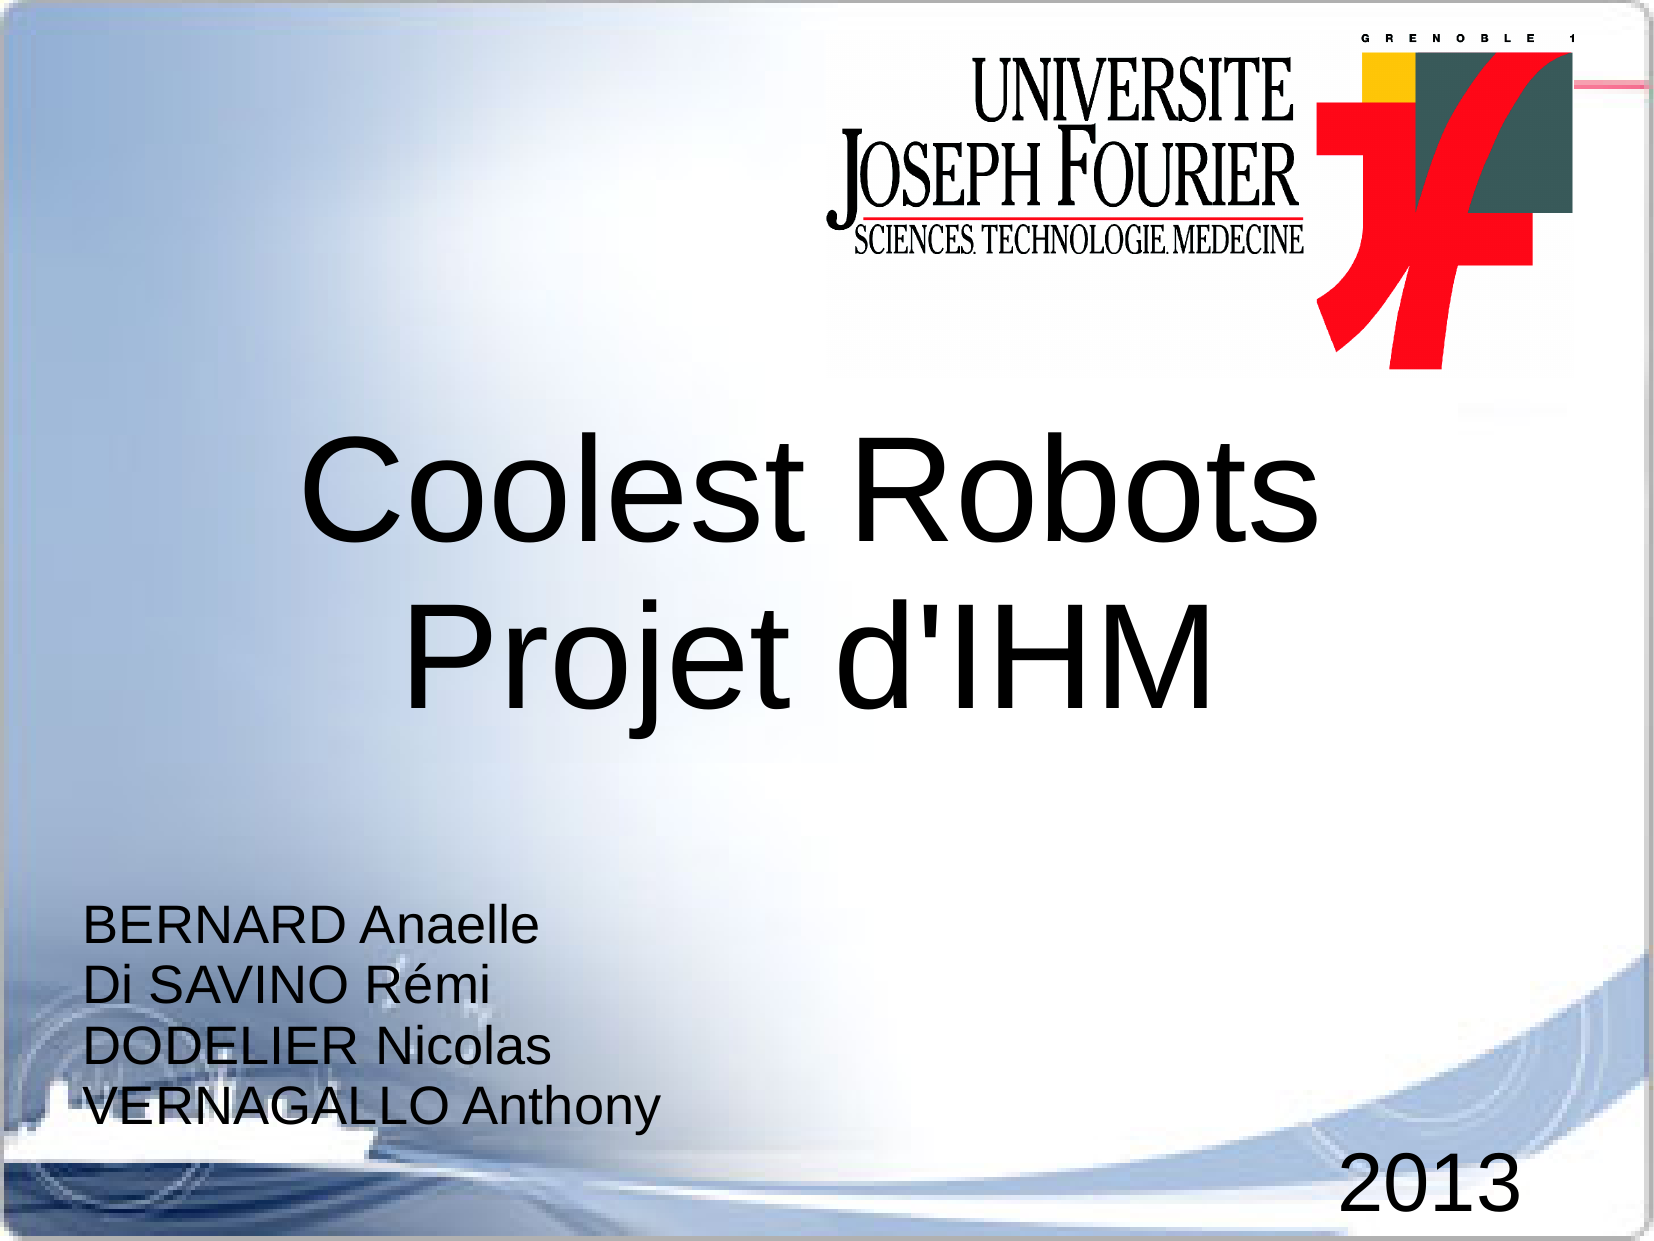

# Coolest Robots
Projet d'IHM
BERNARD Anaelle
Di SAVINO Rémi
DODELIER Nicolas
VERNAGALLO Anthony
																	2013